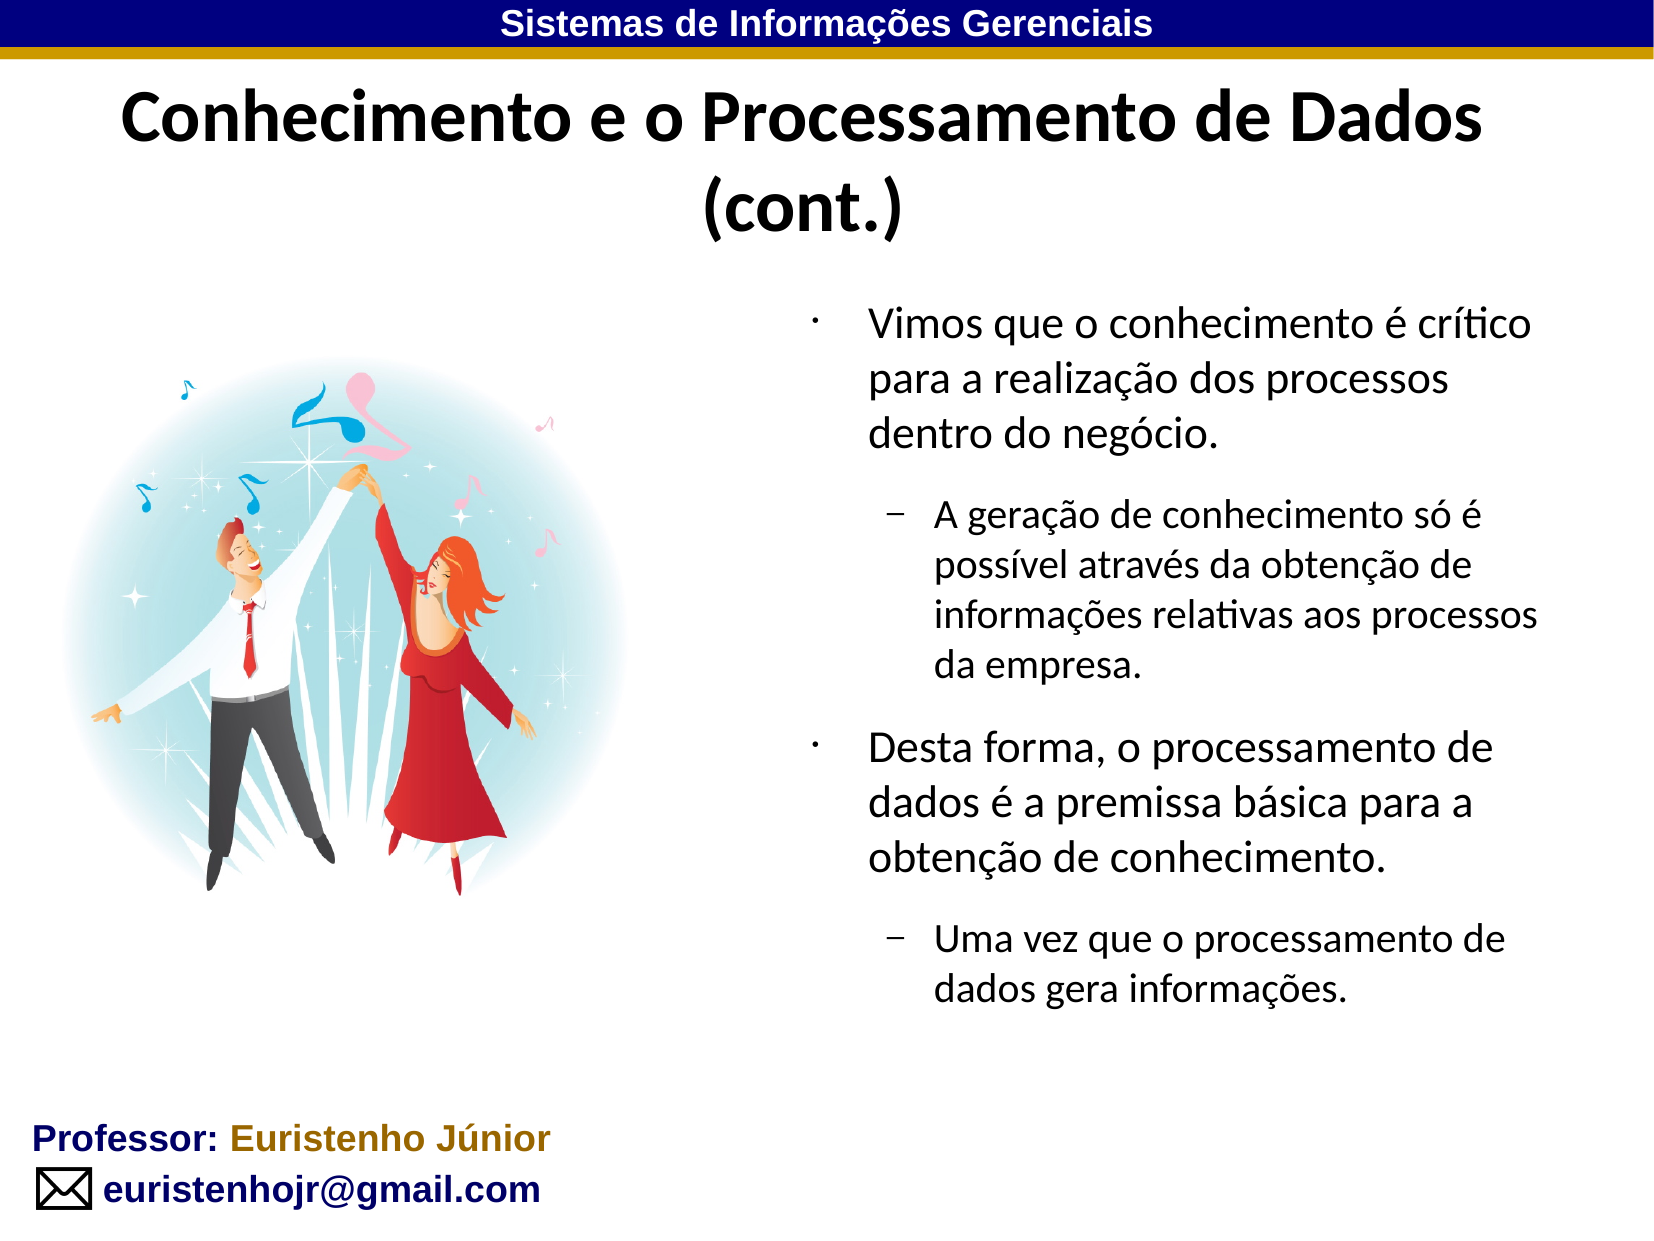

Empreendedorismo
Sistemas de Informações Gerenciais
# Conhecimento e o Processamento de Dados (cont.)
Vimos que o conhecimento é crítico para a realização dos processos dentro do negócio.
A geração de conhecimento só é possível através da obtenção de informações relativas aos processos da empresa.
Desta forma, o processamento de dados é a premissa básica para a obtenção de conhecimento.
Uma vez que o processamento de dados gera informações.
Professor: Euristenho Júnior
euristenhojr@gmail.com